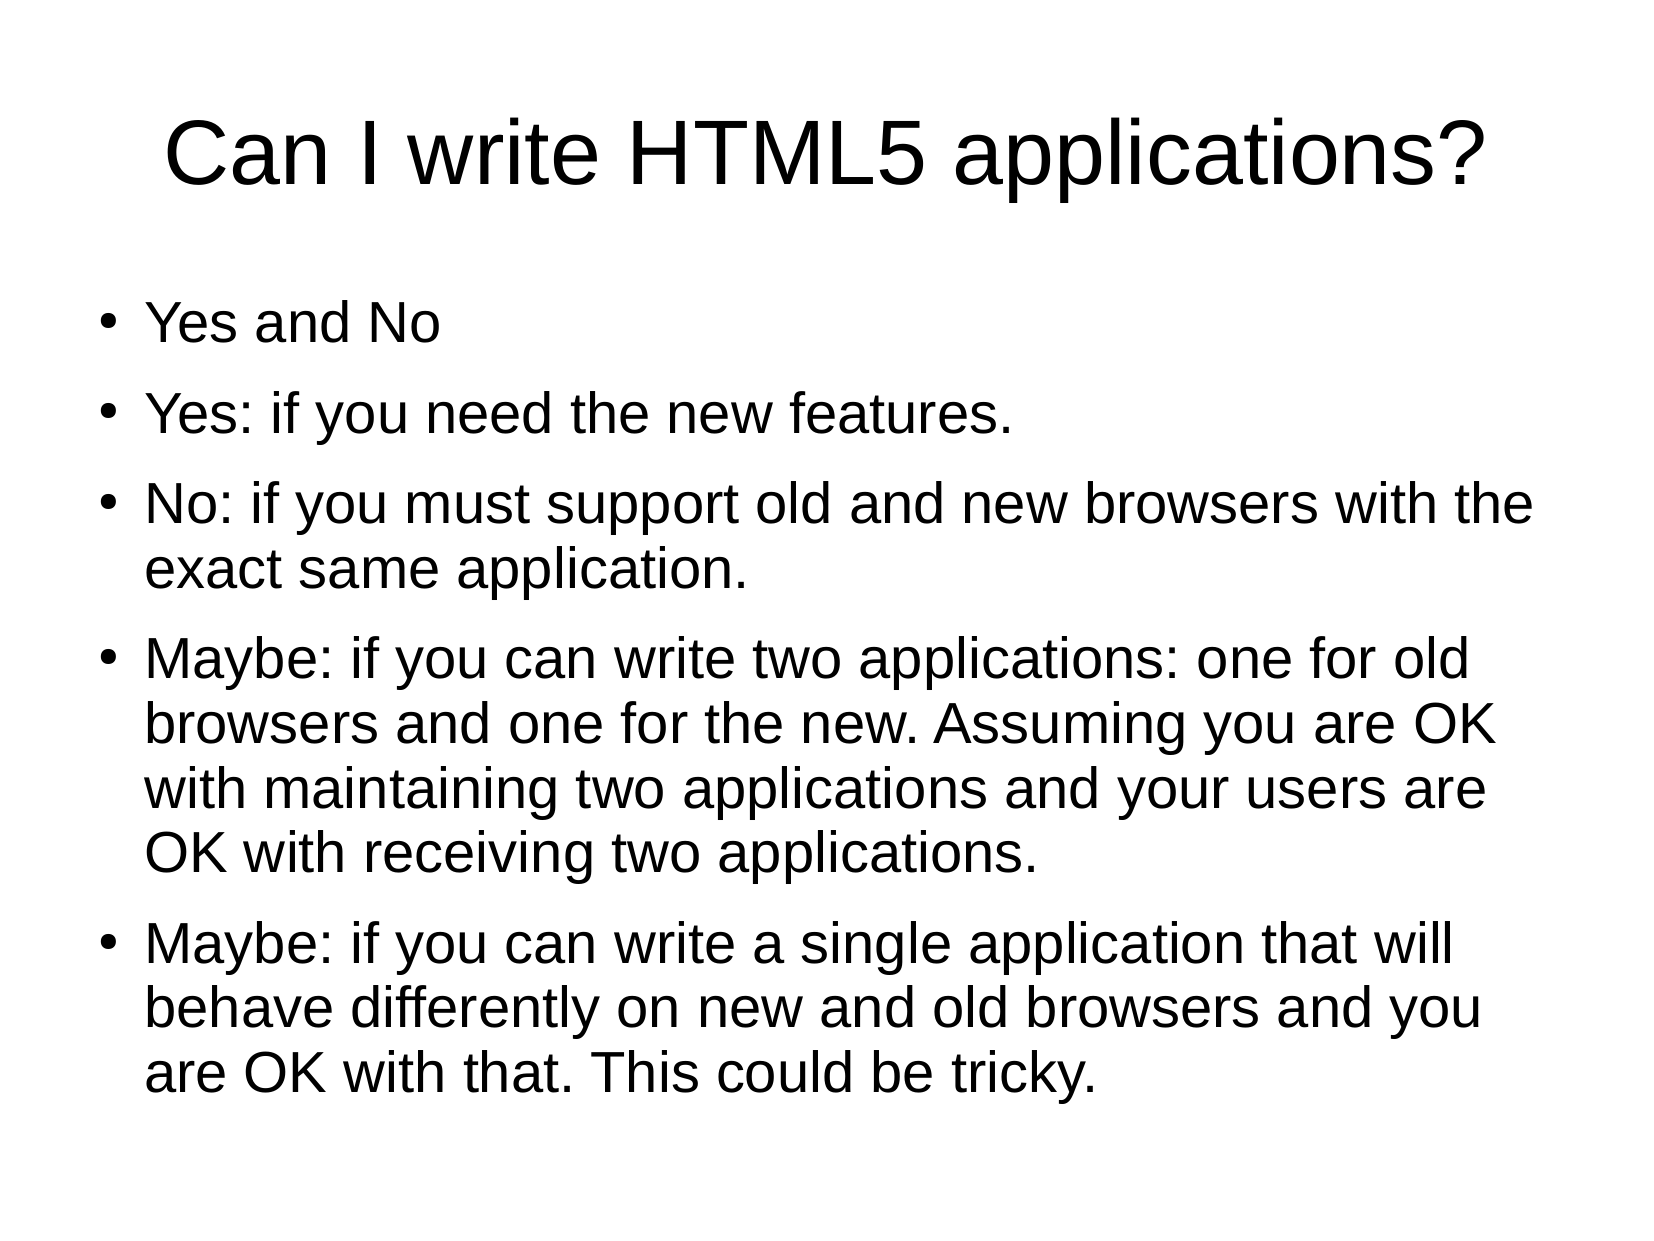

# Can I write HTML5 applications?
Yes and No
Yes: if you need the new features.
No: if you must support old and new browsers with the exact same application.
Maybe: if you can write two applications: one for old browsers and one for the new. Assuming you are OK with maintaining two applications and your users are OK with receiving two applications.
Maybe: if you can write a single application that will behave differently on new and old browsers and you are OK with that. This could be tricky.